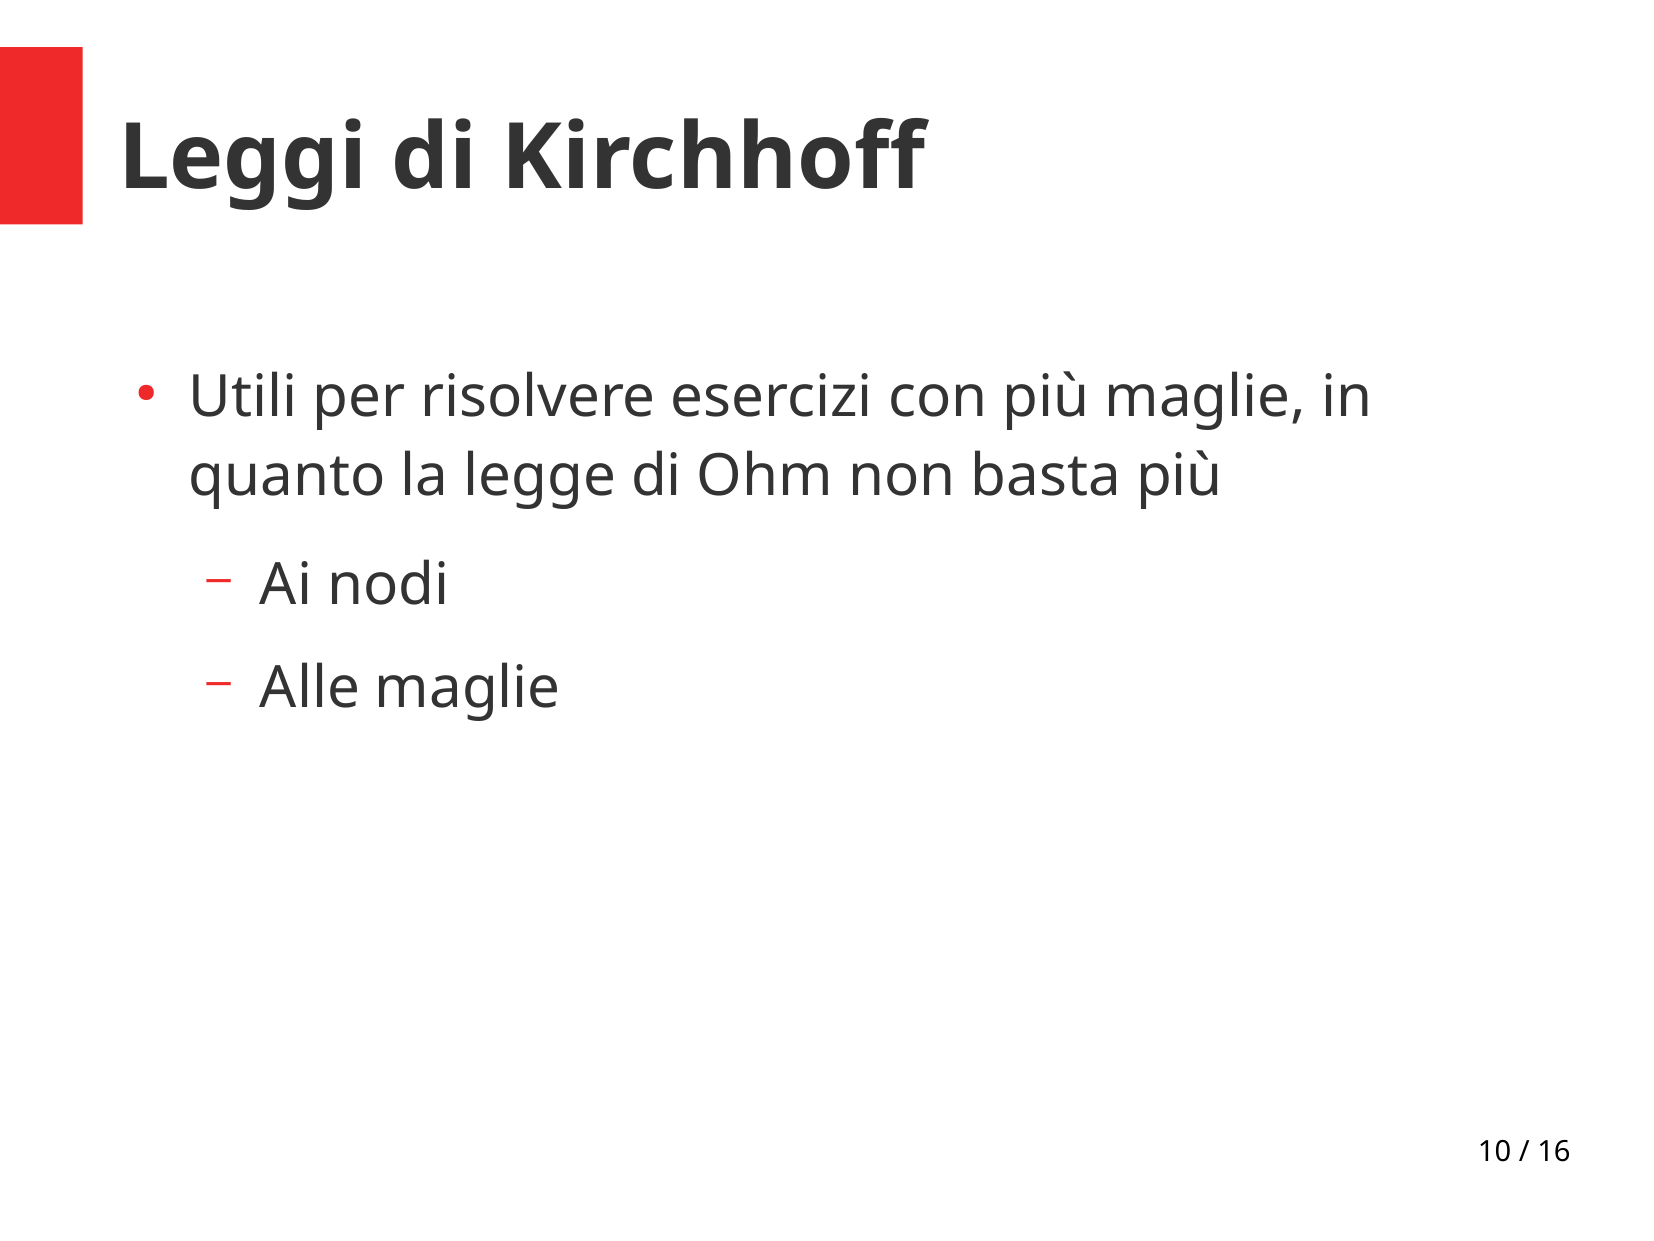

# Leggi di Kirchhoff
Utili per risolvere esercizi con più maglie, in quanto la legge di Ohm non basta più
Ai nodi
Alle maglie
10